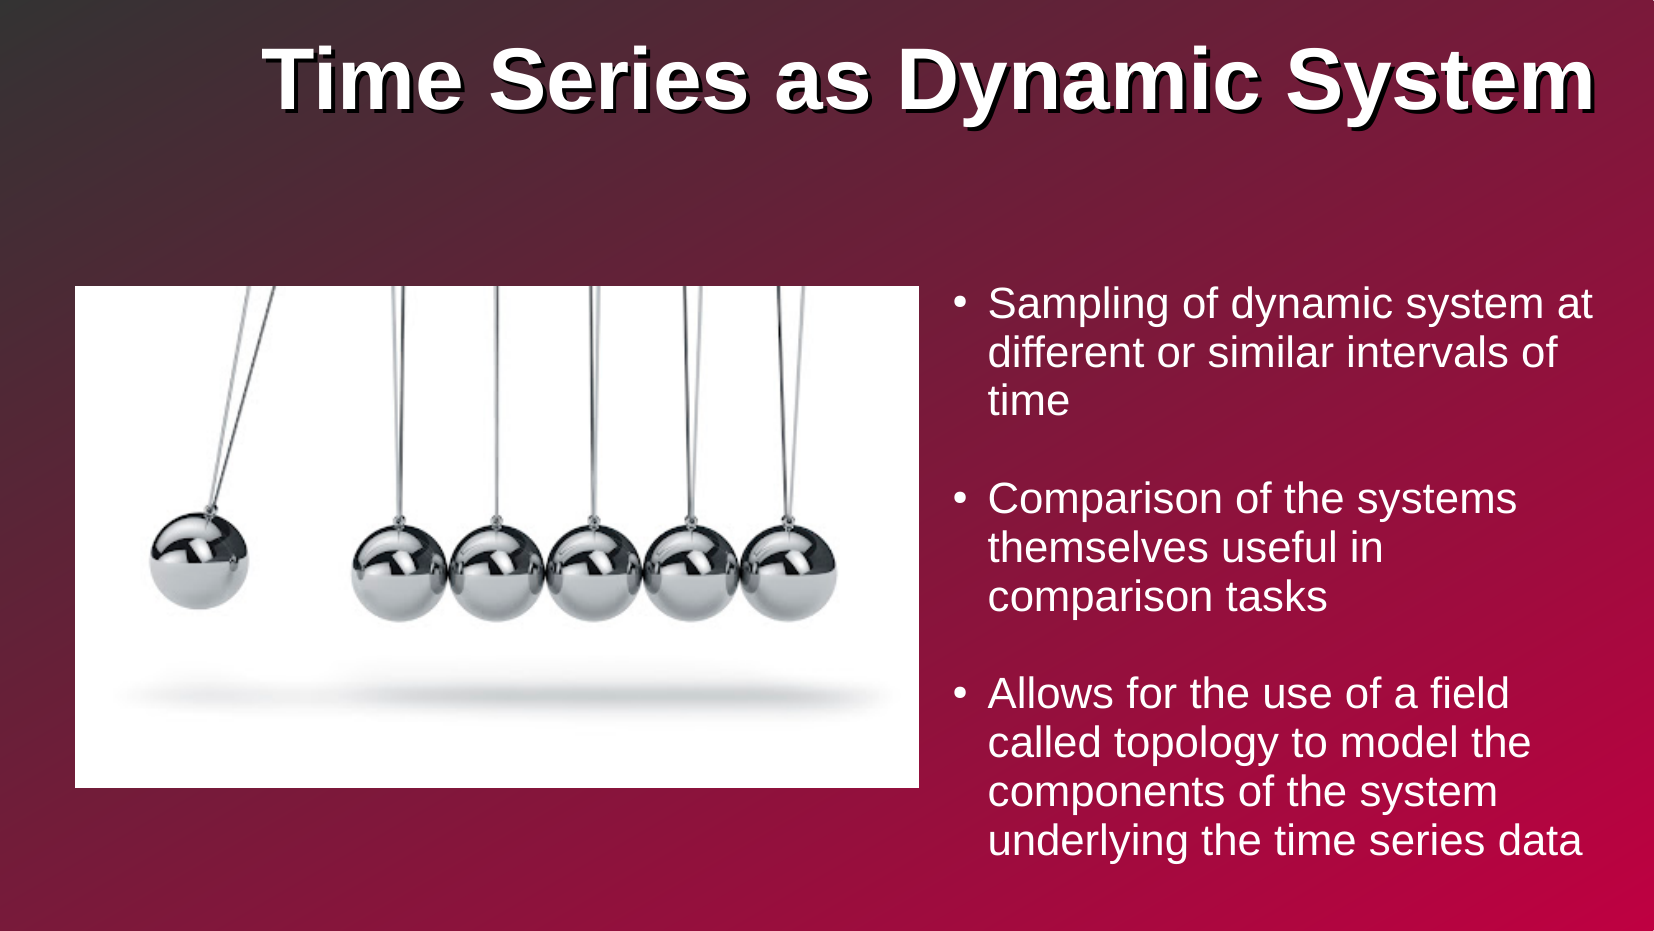

Time Series as Dynamic System
Sampling of dynamic system at different or similar intervals of time
Comparison of the systems themselves useful in comparison tasks
Allows for the use of a field called topology to model the components of the system underlying the time series data